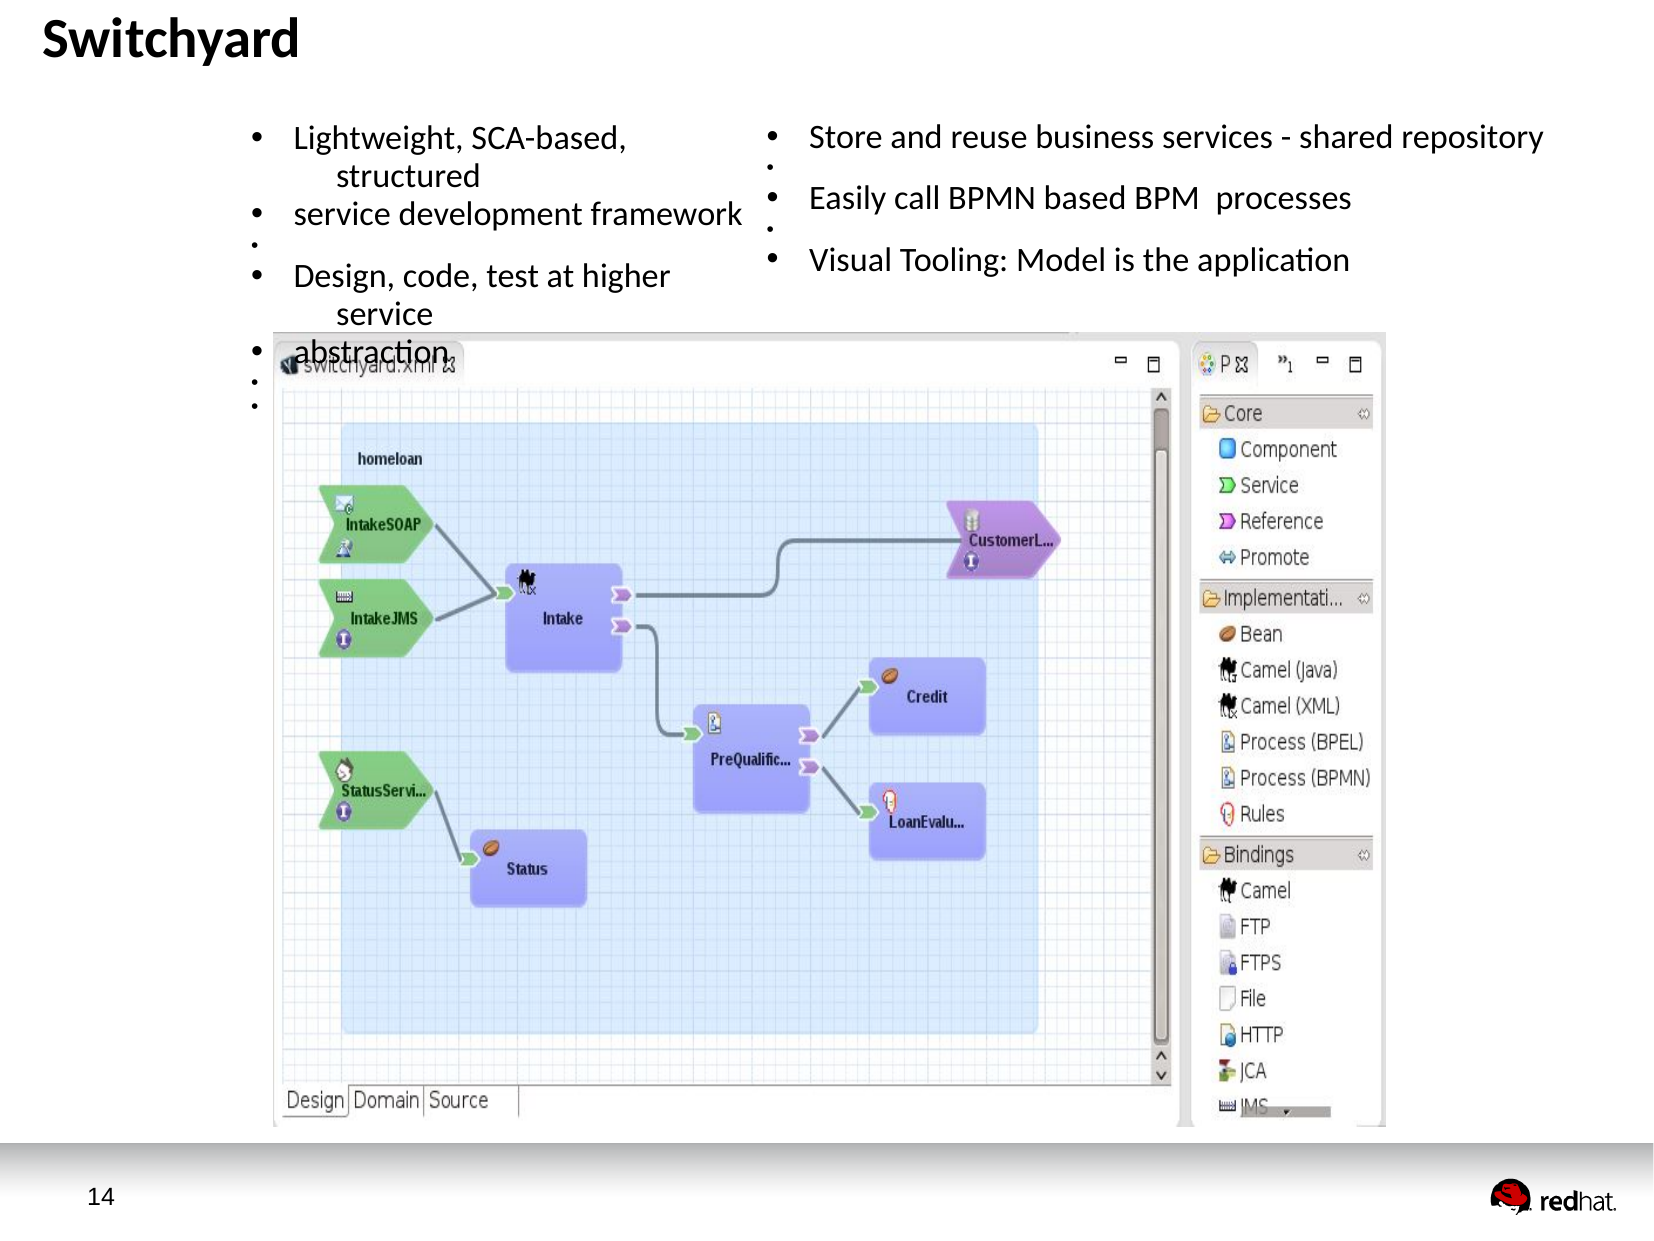

# Switchyard
Store and reuse business services - shared repository
Easily call BPMN based BPM processes
Visual Tooling: Model is the application
Lightweight, SCA-based, structured
service development framework
Design, code, test at higher service
abstraction